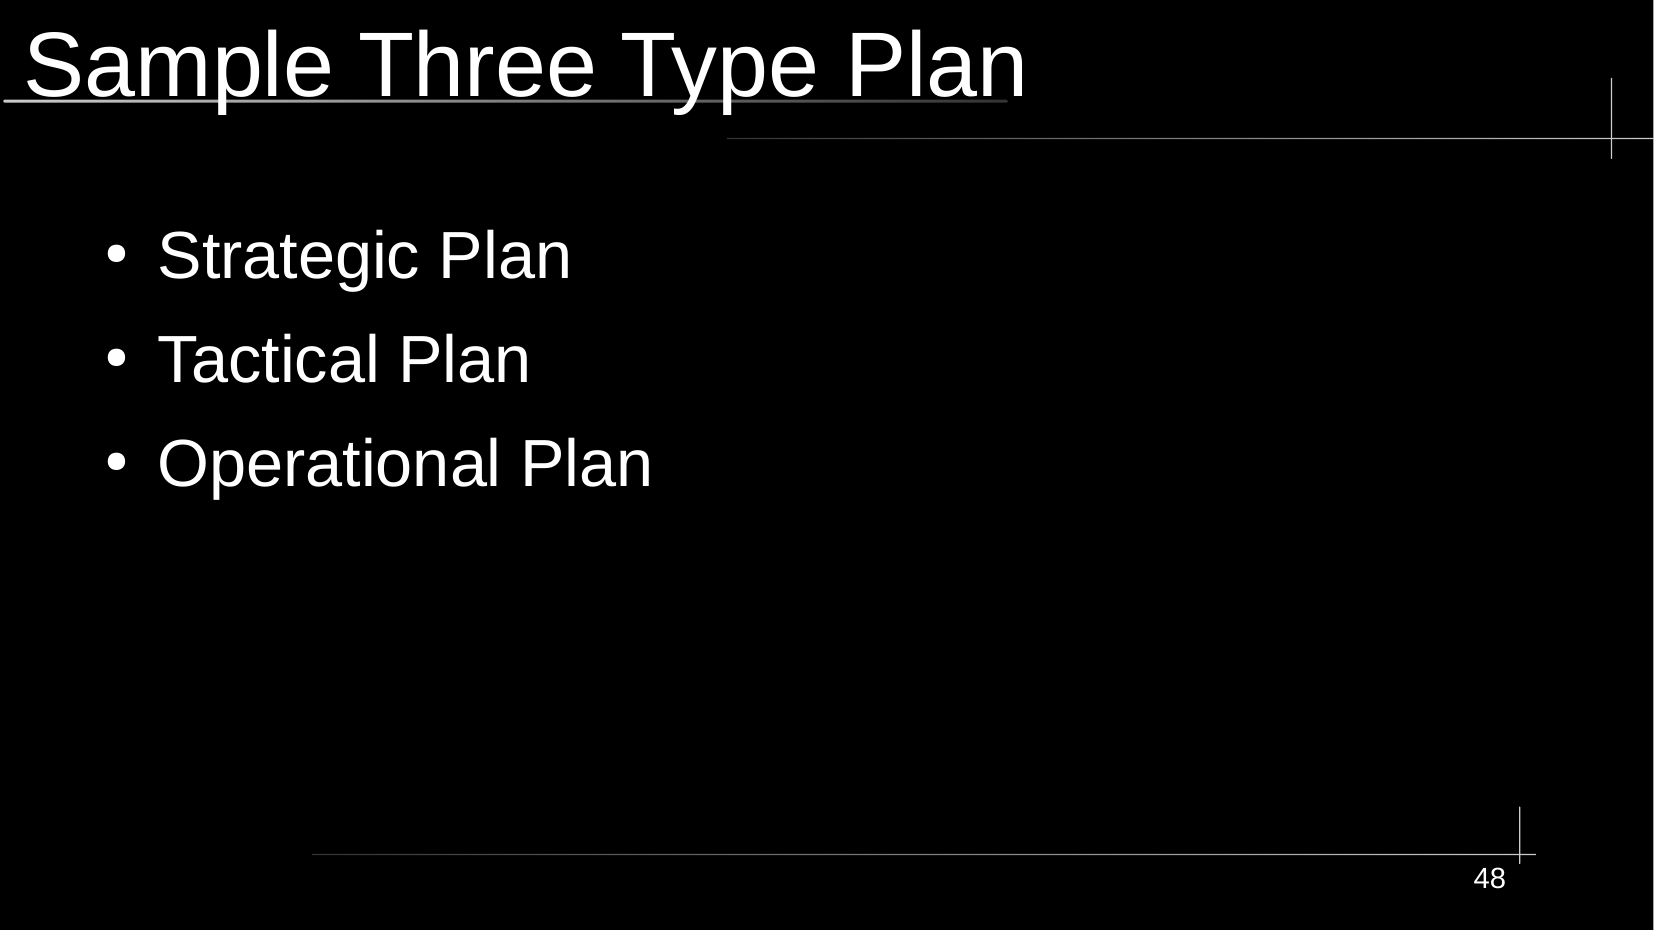

# Sample Three Type Plan
Strategic Plan
Tactical Plan
Operational Plan
48